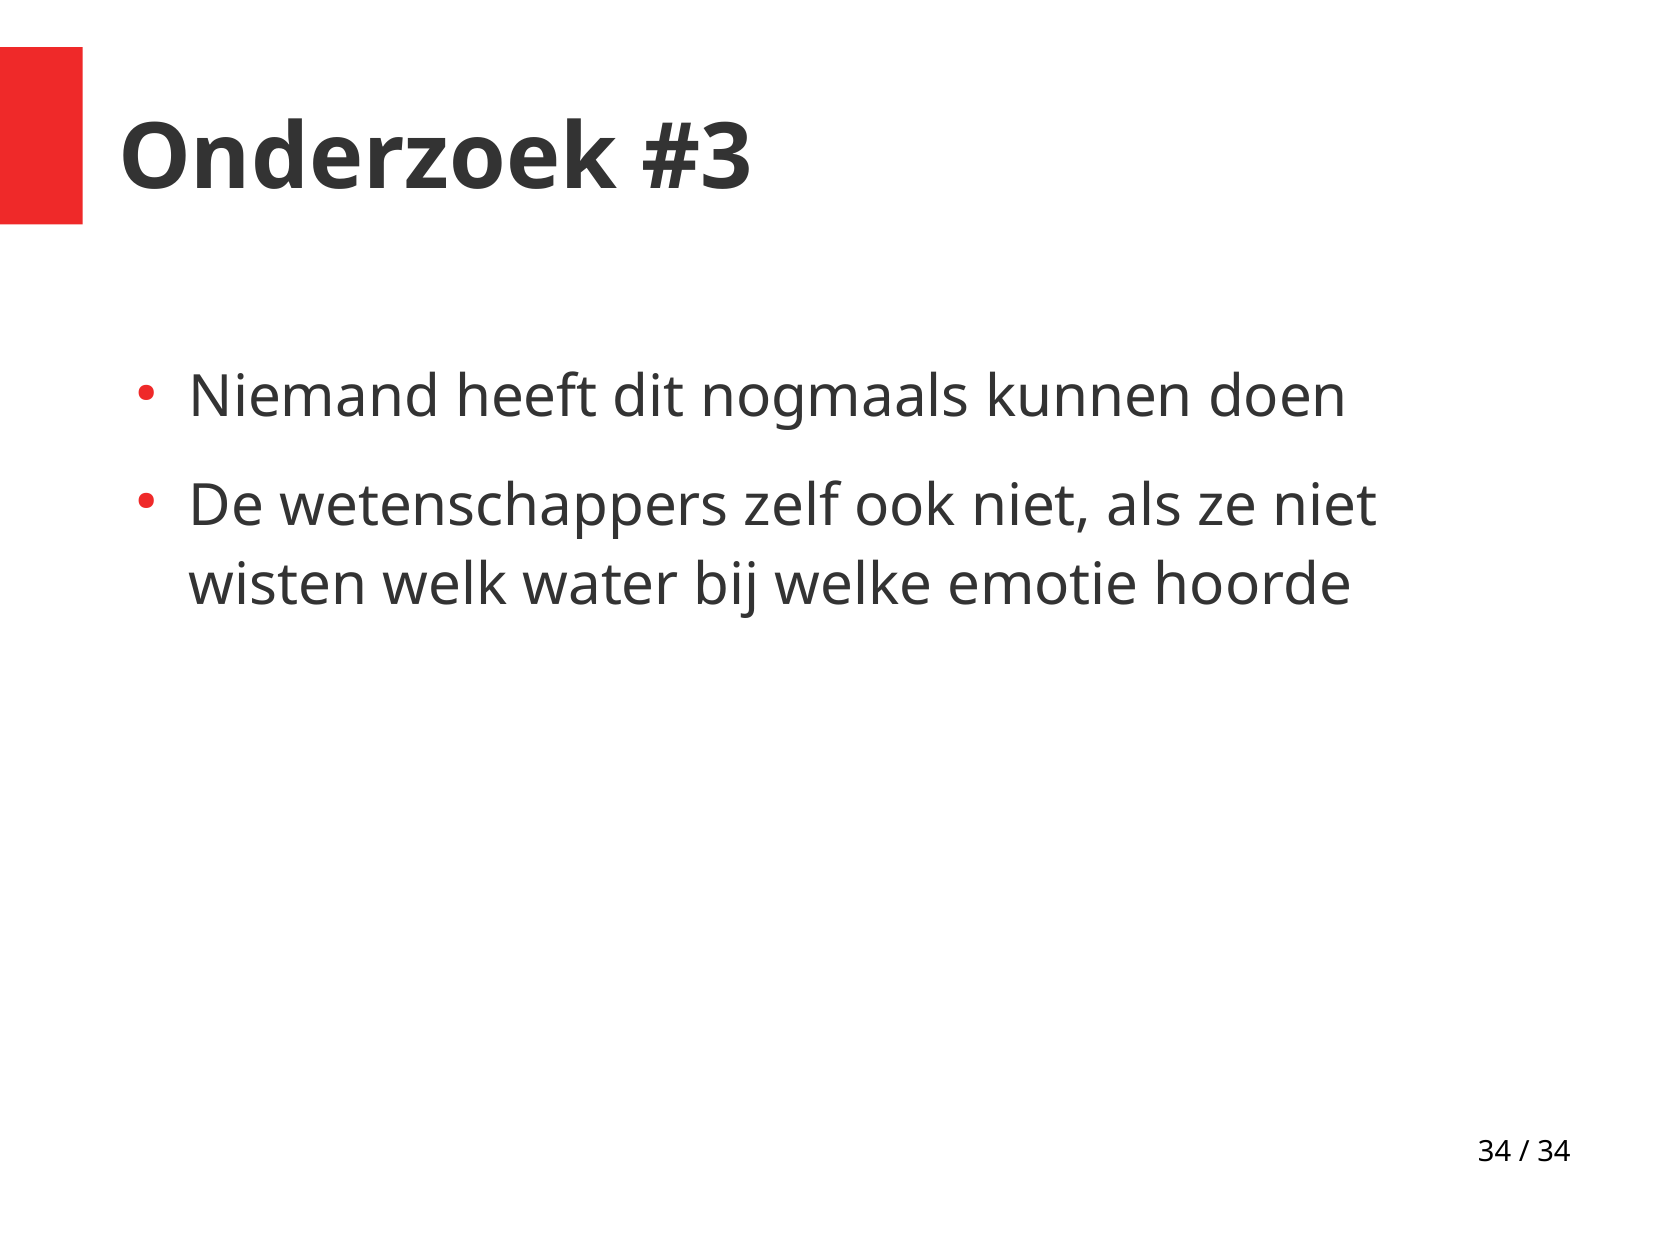

# Onderzoek #3
Niemand heeft dit nogmaals kunnen doen
De wetenschappers zelf ook niet, als ze niet wisten welk water bij welke emotie hoorde
34